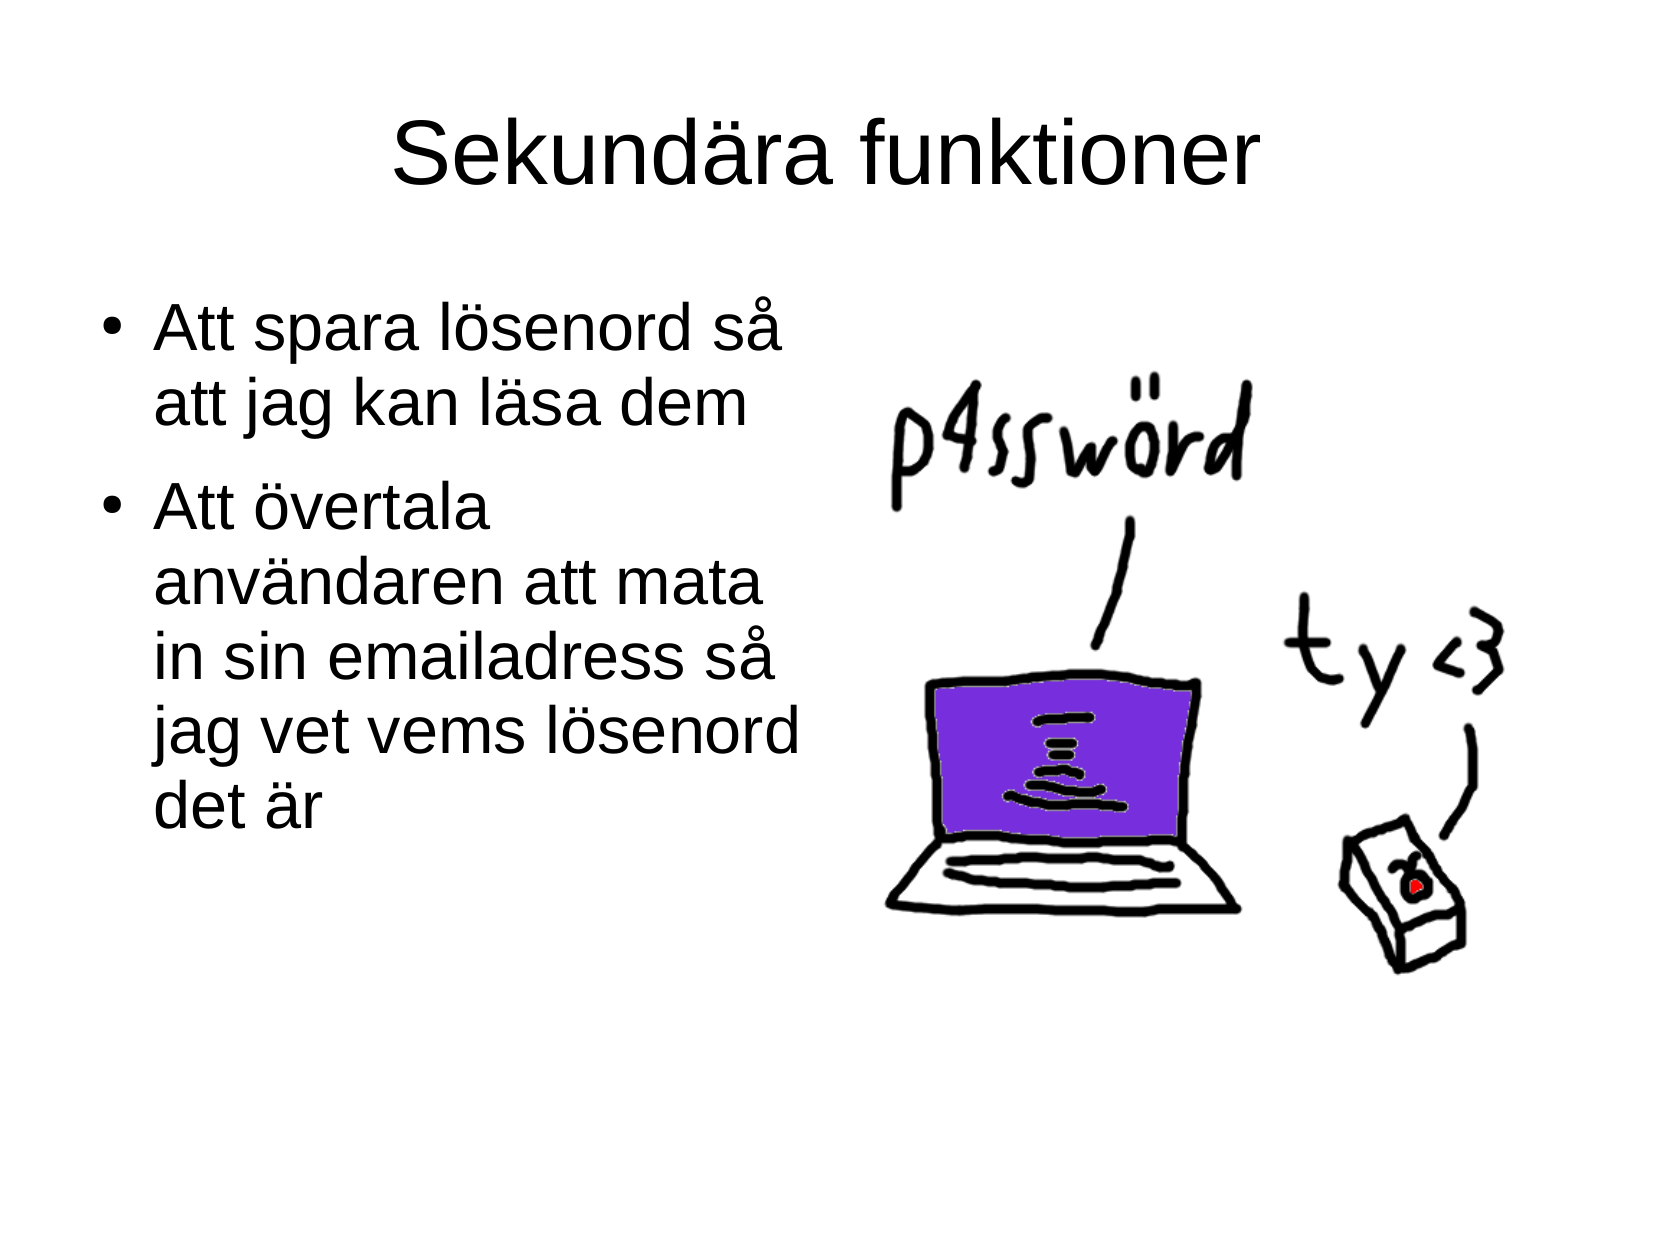

# Sekundära funktioner
Att spara lösenord så att jag kan läsa dem
Att övertala användaren att mata in sin emailadress så jag vet vems lösenord det är